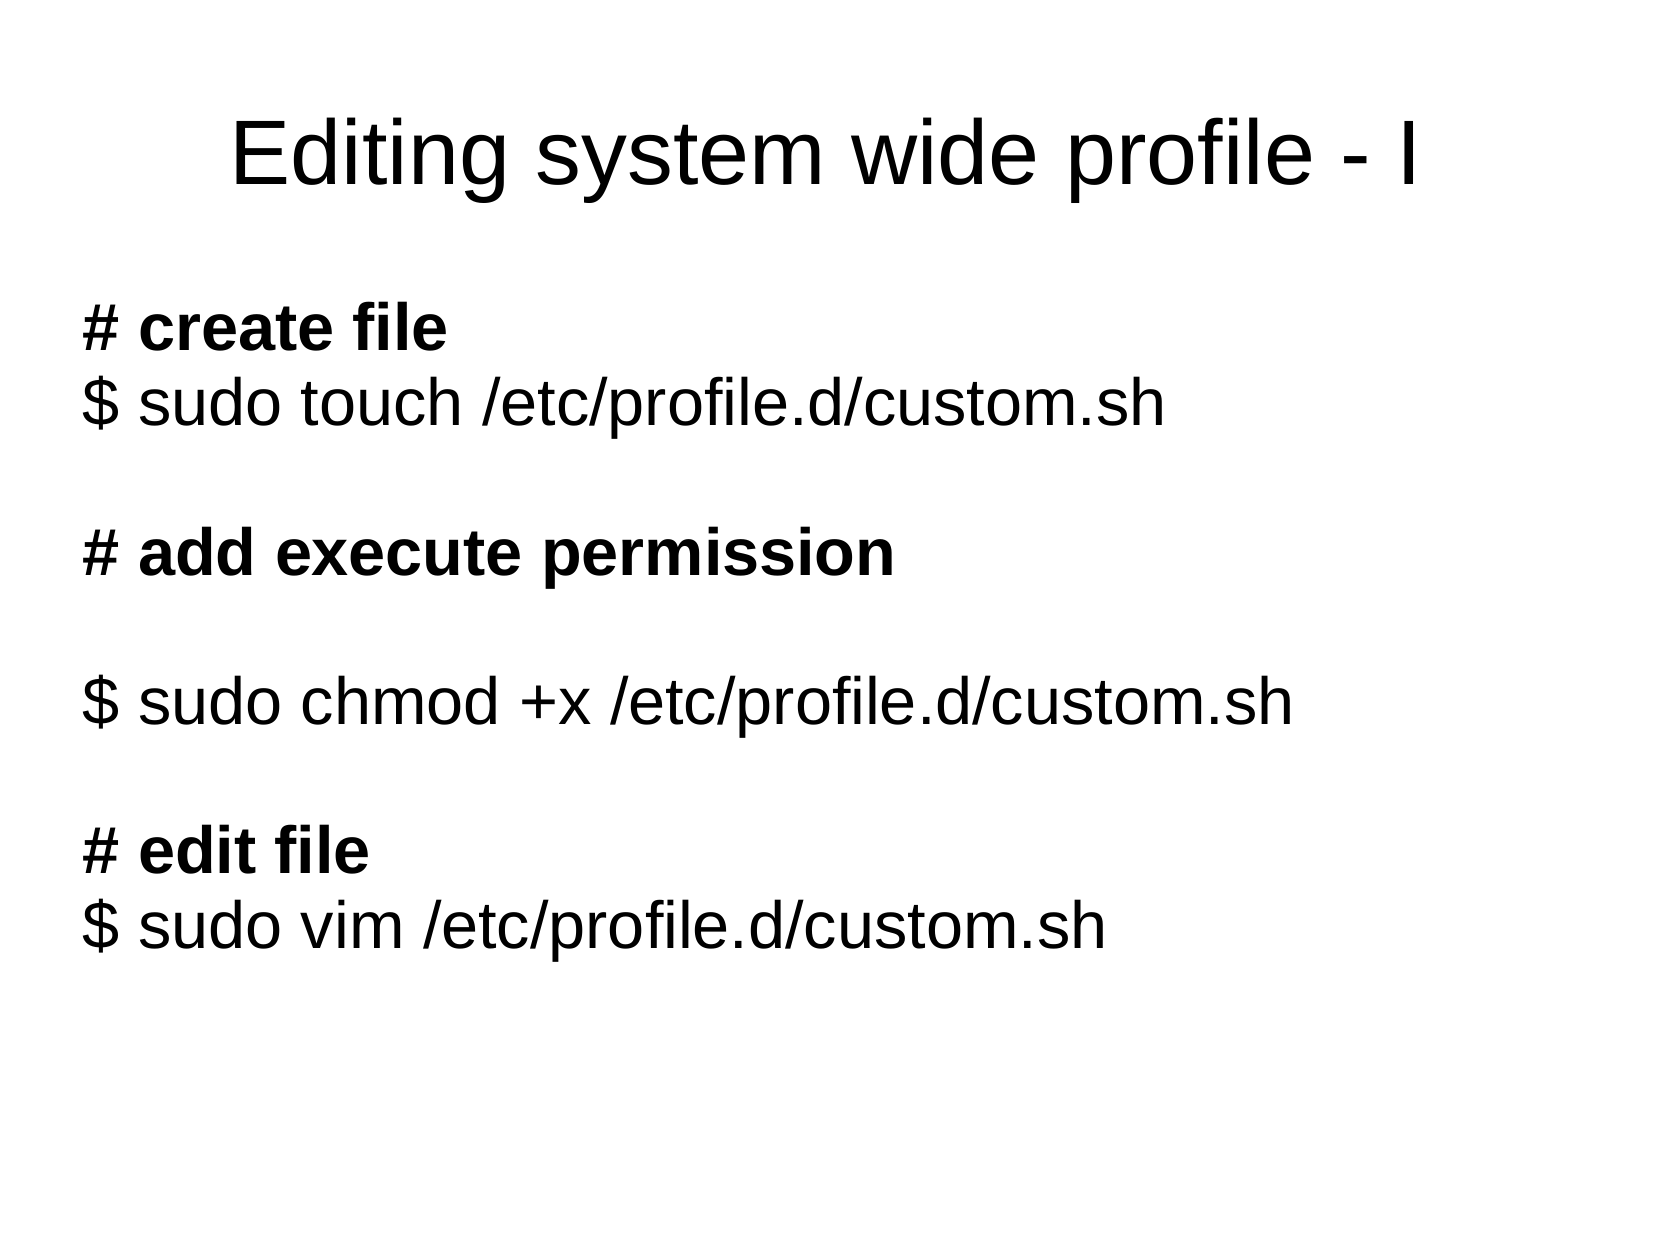

# Editing system wide profile - I
# create file
$ sudo touch /etc/profile.d/custom.sh
# add execute permission
$ sudo chmod +x /etc/profile.d/custom.sh
# edit file
$ sudo vim /etc/profile.d/custom.sh